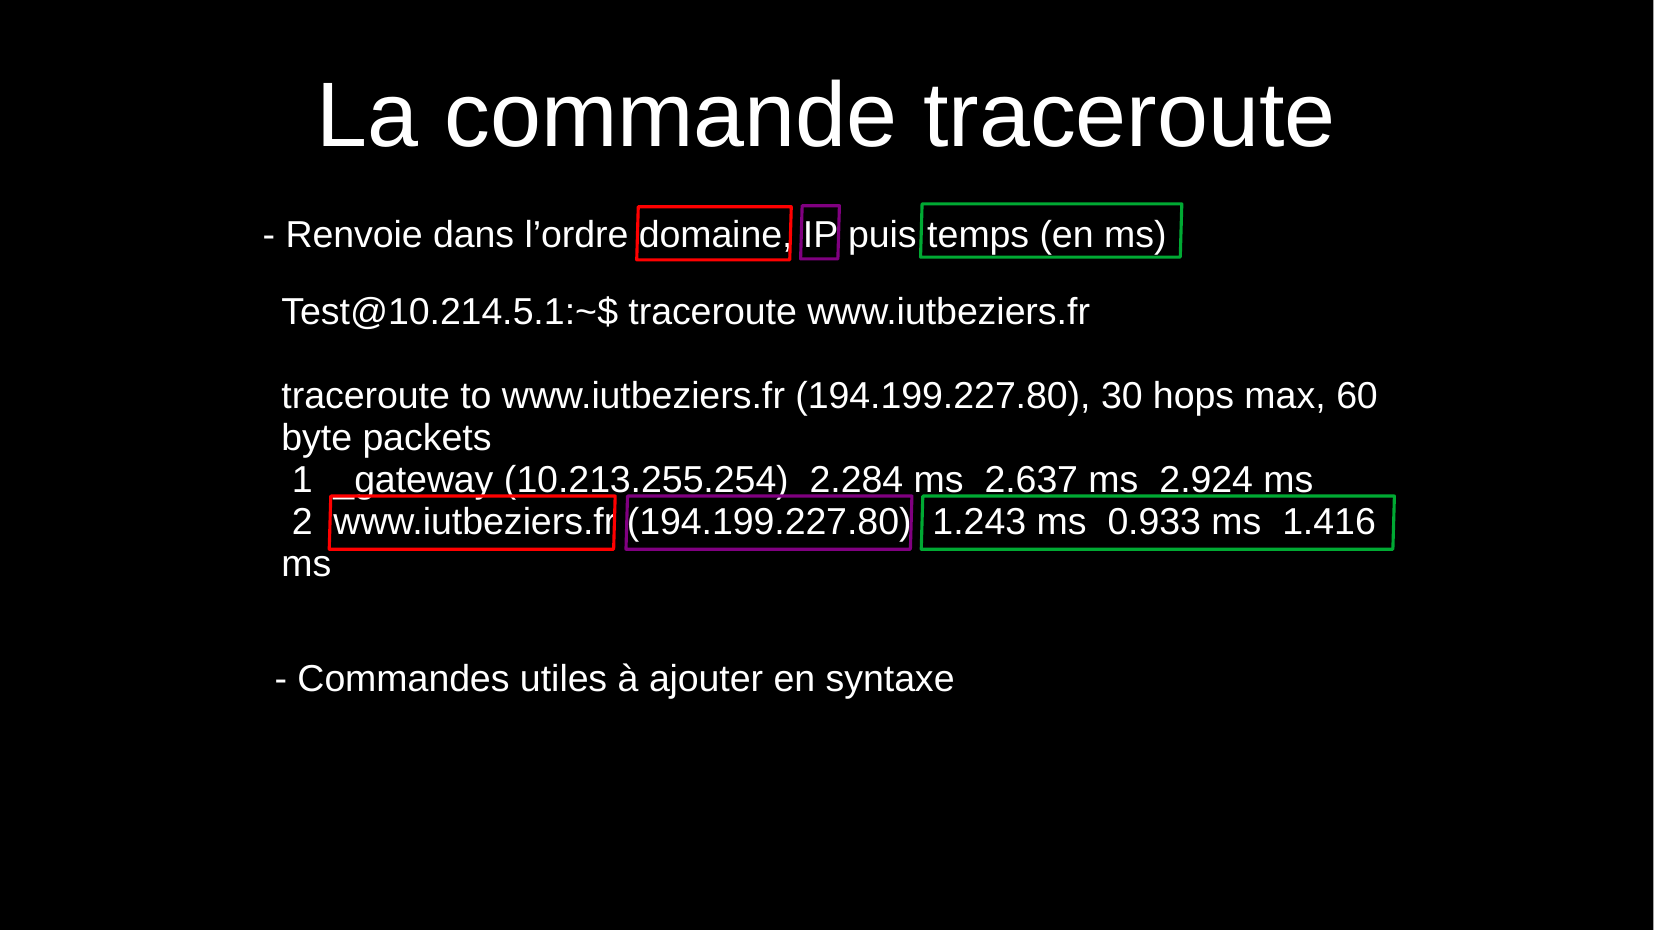

# La commande traceroute
- Renvoie dans l’ordre domaine, IP puis temps (en ms)
Test@10.214.5.1:~$ traceroute www.iutbeziers.fr
traceroute to www.iutbeziers.fr (194.199.227.80), 30 hops max, 60 byte packets
 1 _gateway (10.213.255.254) 2.284 ms 2.637 ms 2.924 ms
 2 www.iutbeziers.fr (194.199.227.80) 1.243 ms 0.933 ms 1.416 ms
- Commandes utiles à ajouter en syntaxe